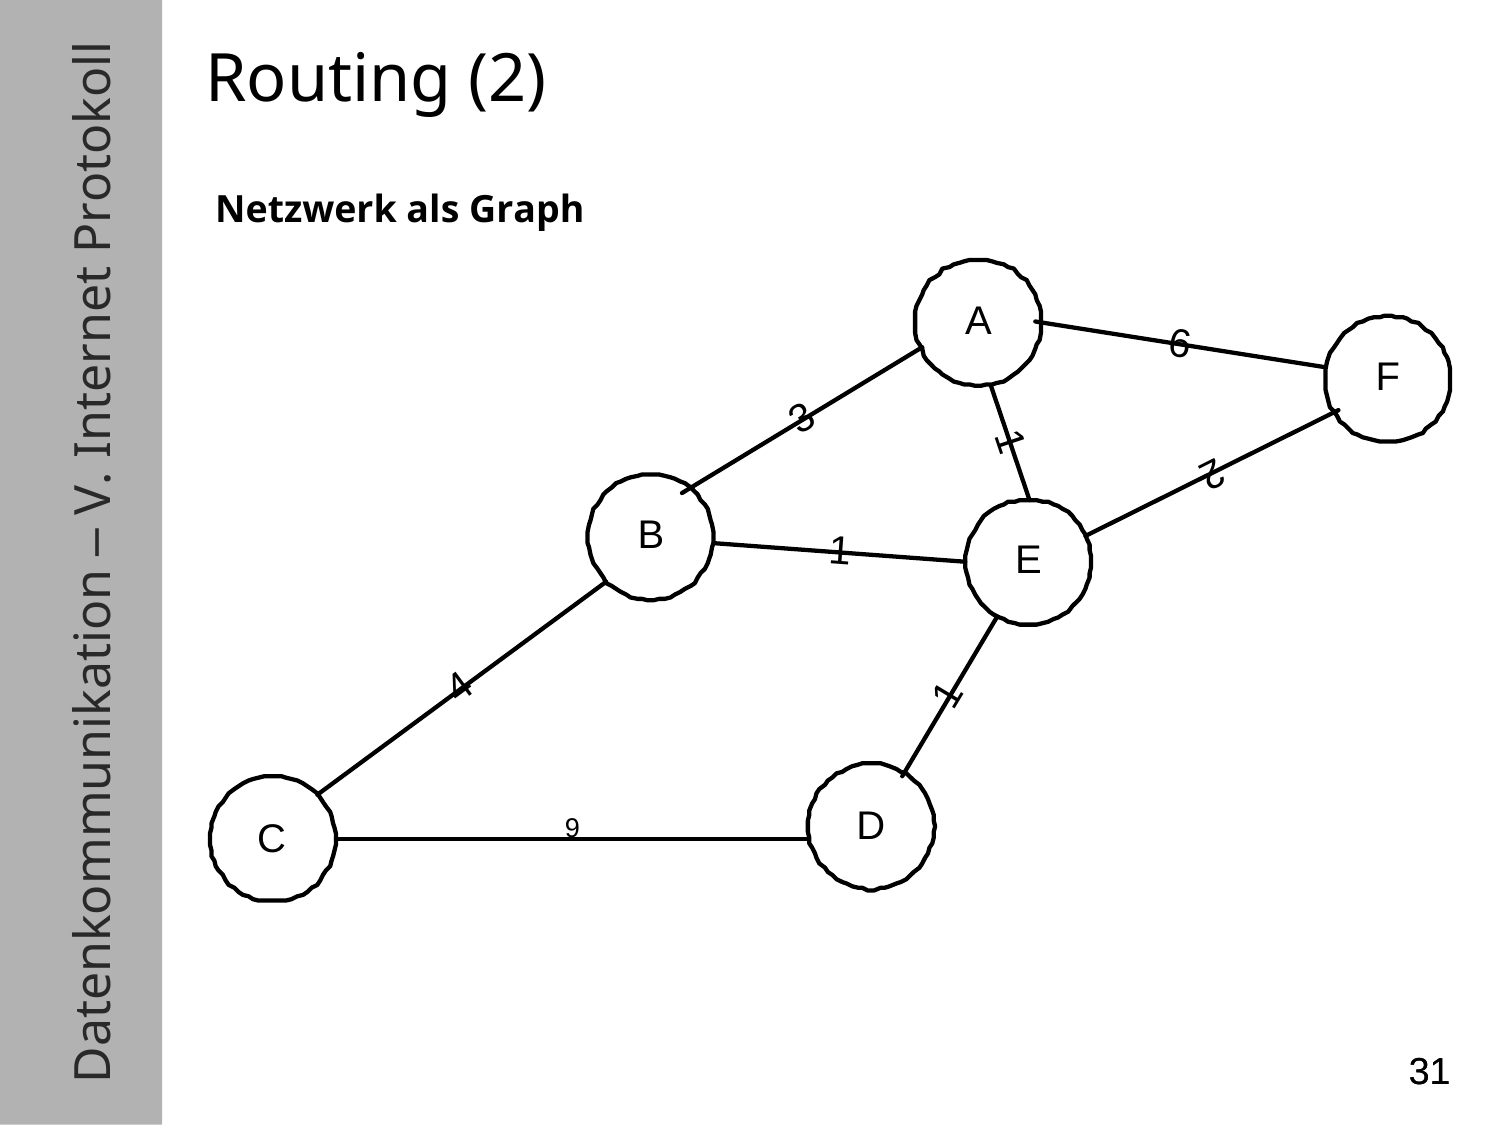

Routing (2)
Netzwerk als Graph
Datenkommunikation – V. Internet Protokoll